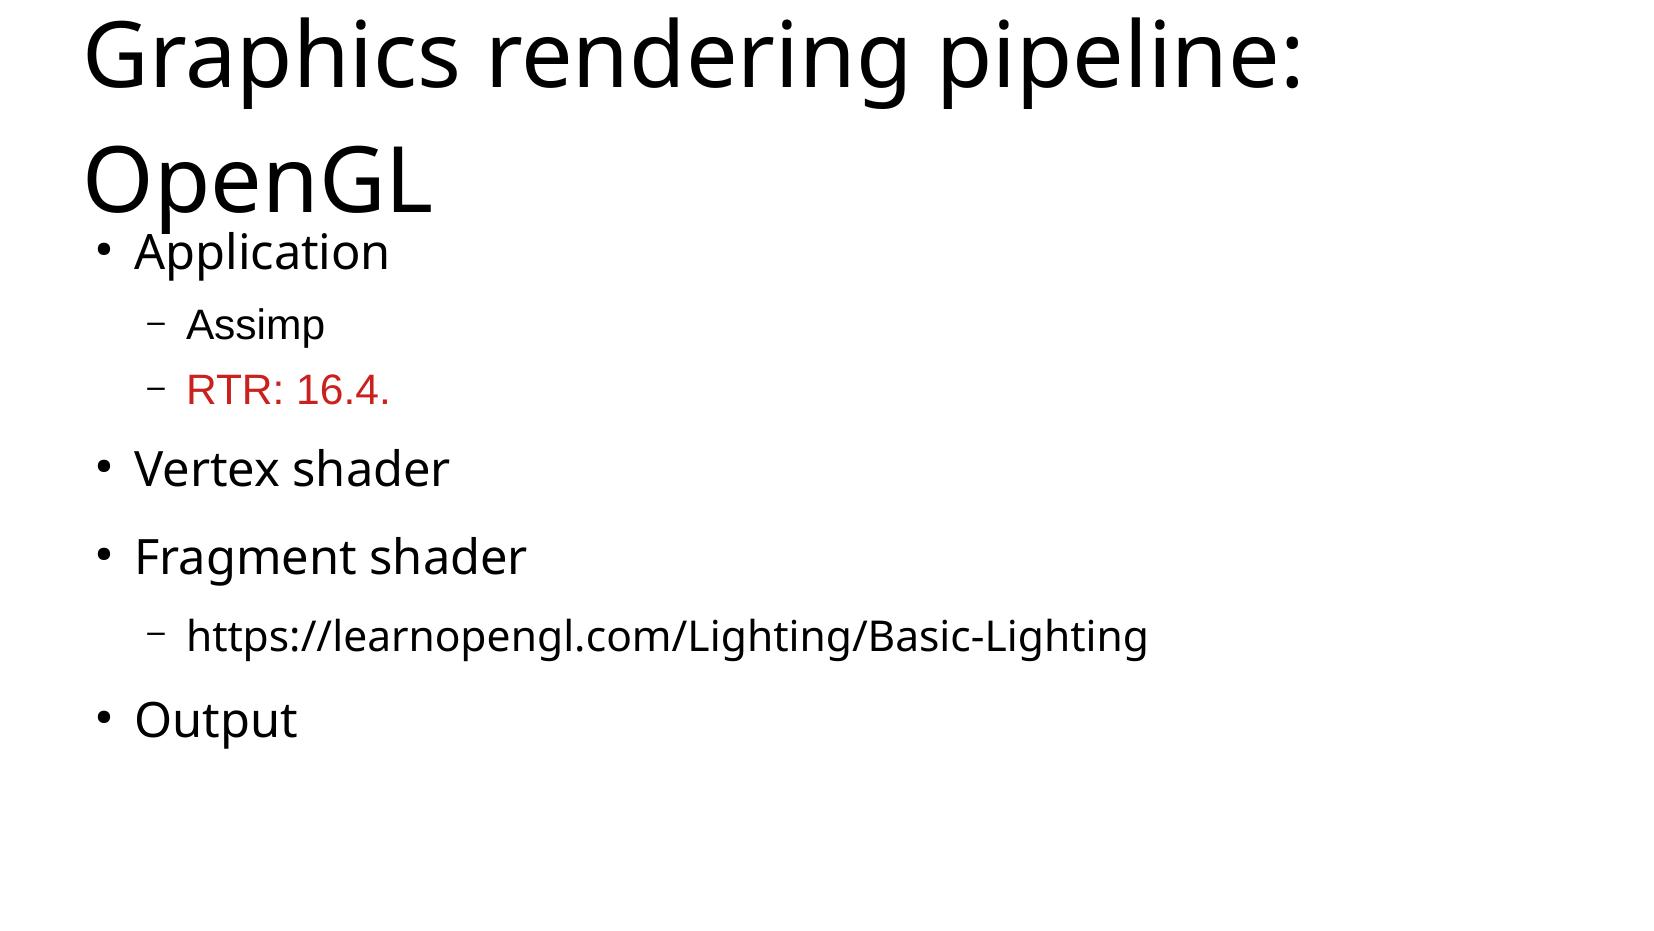

# Graphics rendering pipeline: OpenGL
Application
Assimp
RTR: 16.4.
Vertex shader
Fragment shader
https://learnopengl.com/Lighting/Basic-Lighting
Output